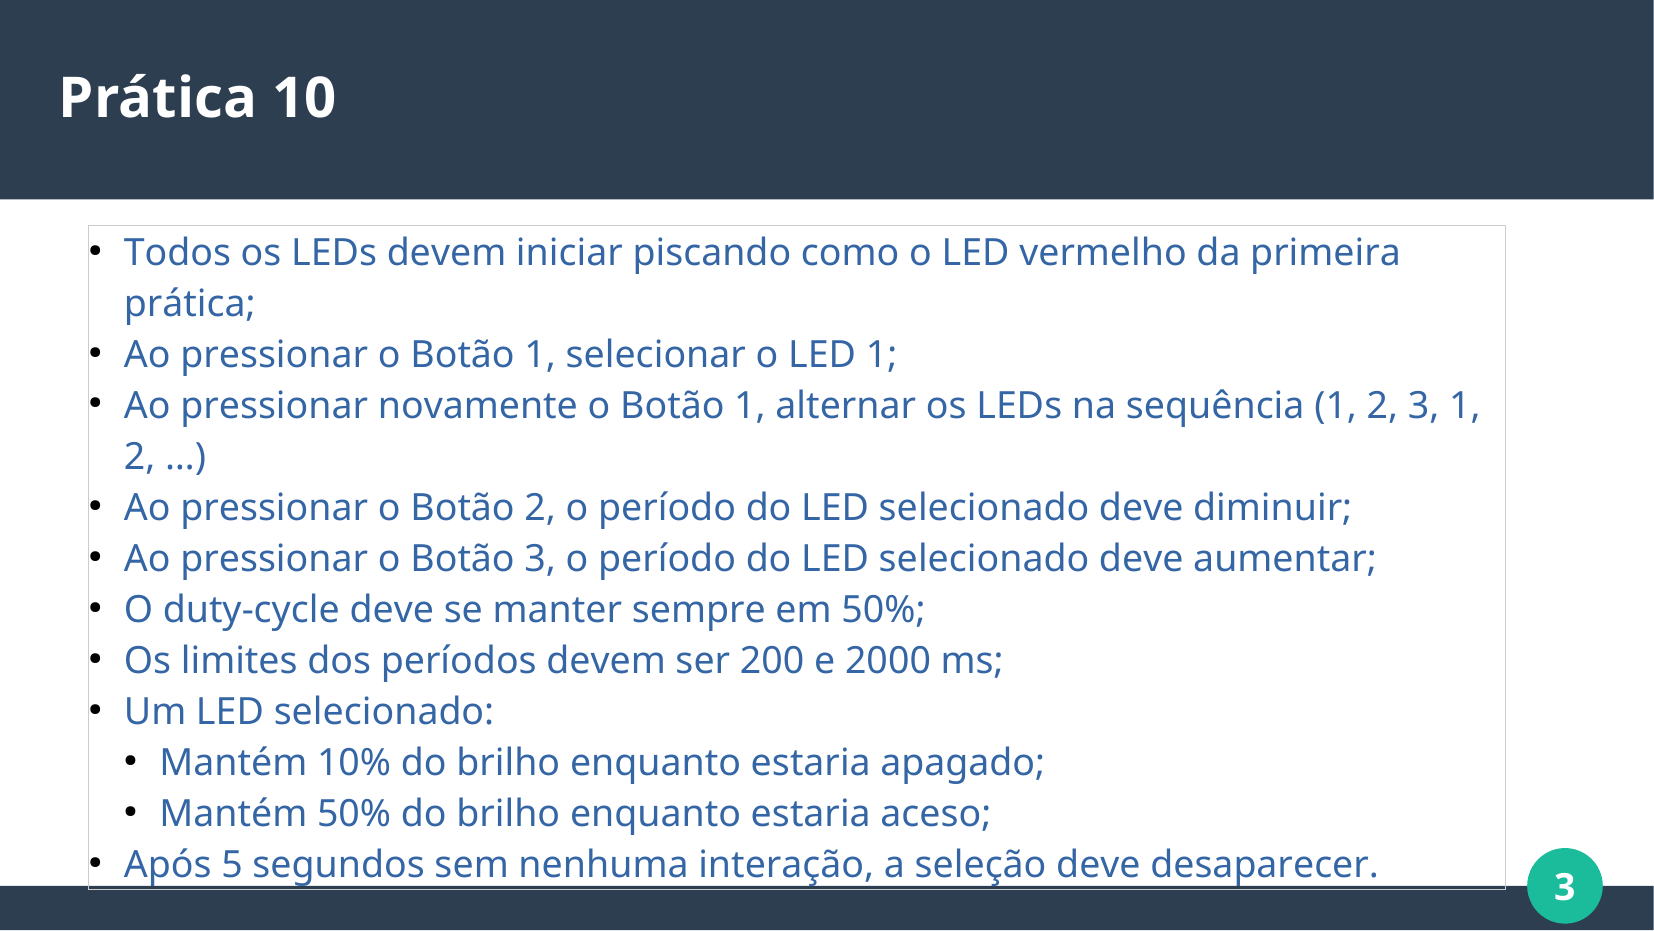

# Prática 10
Todos os LEDs devem iniciar piscando como o LED vermelho da primeira prática;
Ao pressionar o Botão 1, selecionar o LED 1;
Ao pressionar novamente o Botão 1, alternar os LEDs na sequência (1, 2, 3, 1, 2, …)
Ao pressionar o Botão 2, o período do LED selecionado deve diminuir;
Ao pressionar o Botão 3, o período do LED selecionado deve aumentar;
O duty-cycle deve se manter sempre em 50%;
Os limites dos períodos devem ser 200 e 2000 ms;
Um LED selecionado:
Mantém 10% do brilho enquanto estaria apagado;
Mantém 50% do brilho enquanto estaria aceso;
Após 5 segundos sem nenhuma interação, a seleção deve desaparecer.